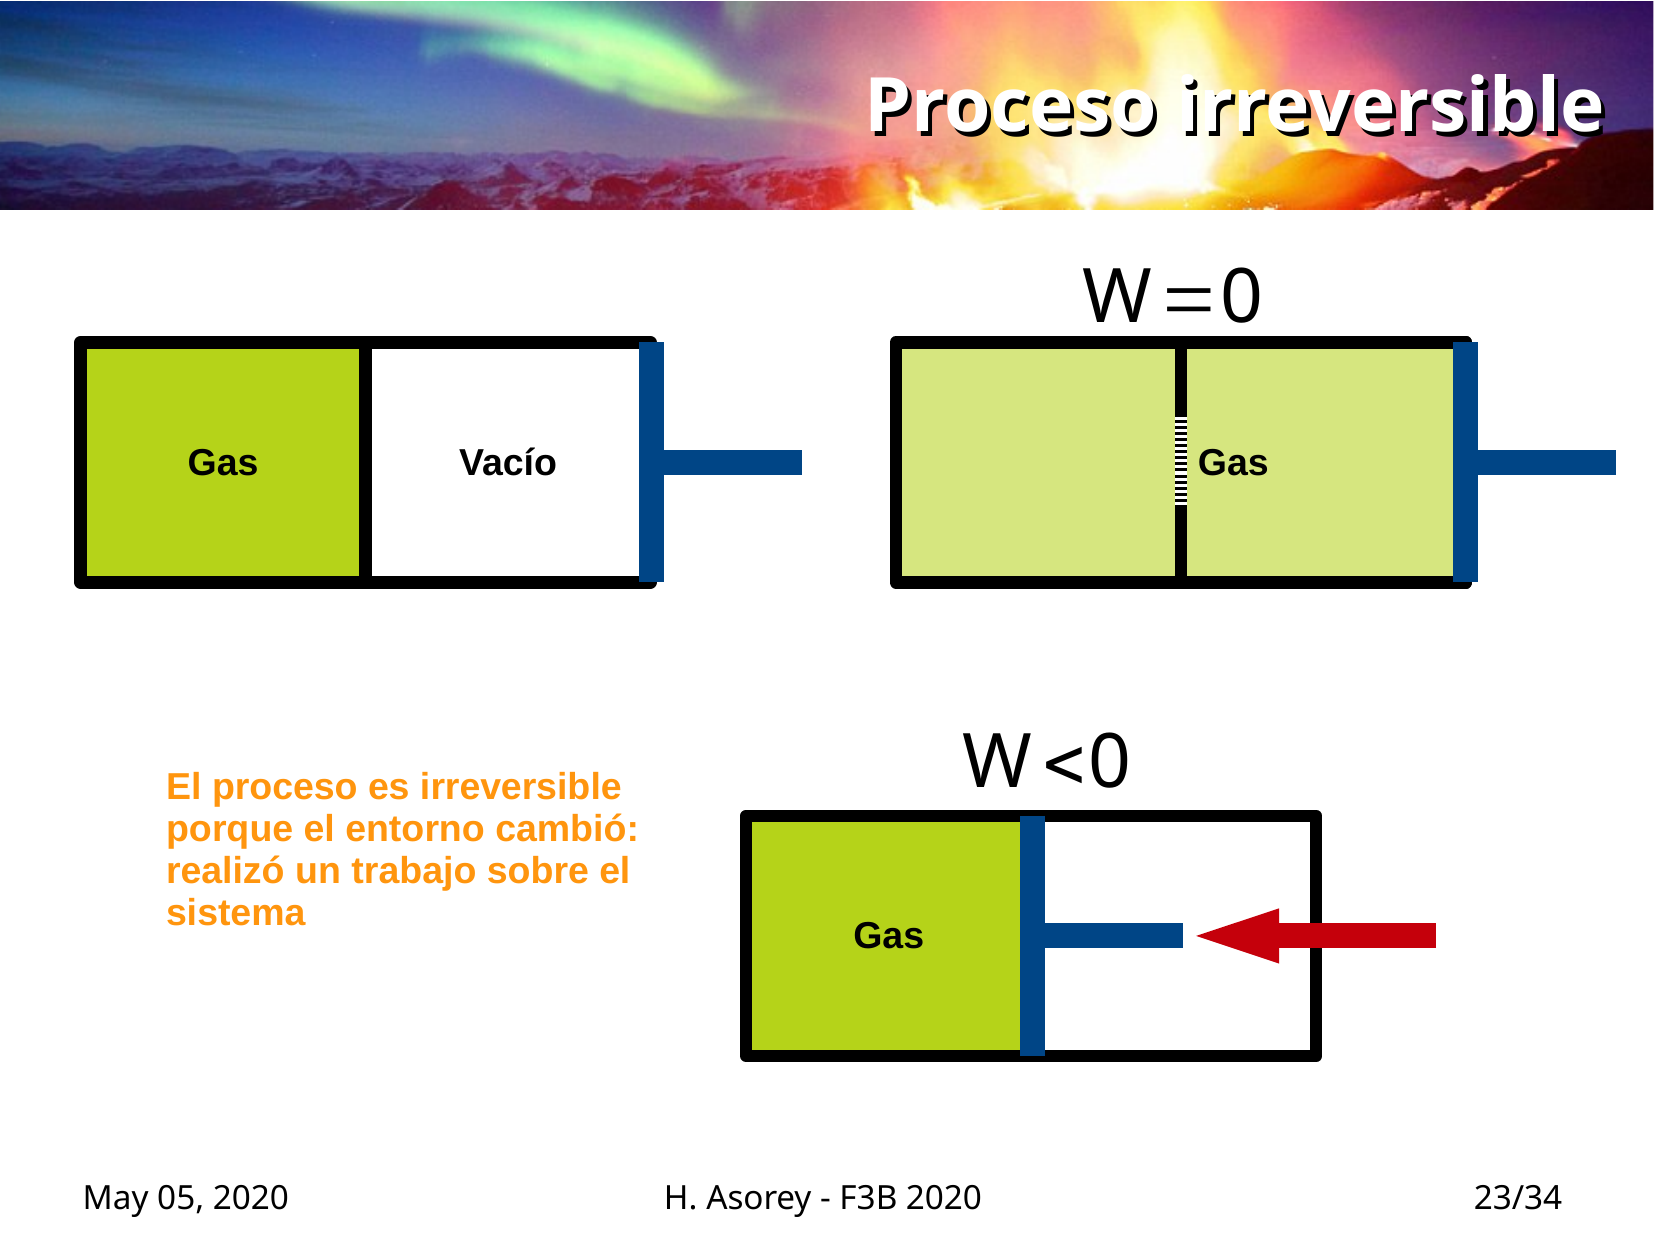

# Proceso irreversible
Gas
Vacío
 Gas
El proceso es irreversible porque el entorno cambió: realizó un trabajo sobre el sistema
Gas
May 05, 2020
H. Asorey - F3B 2020
23